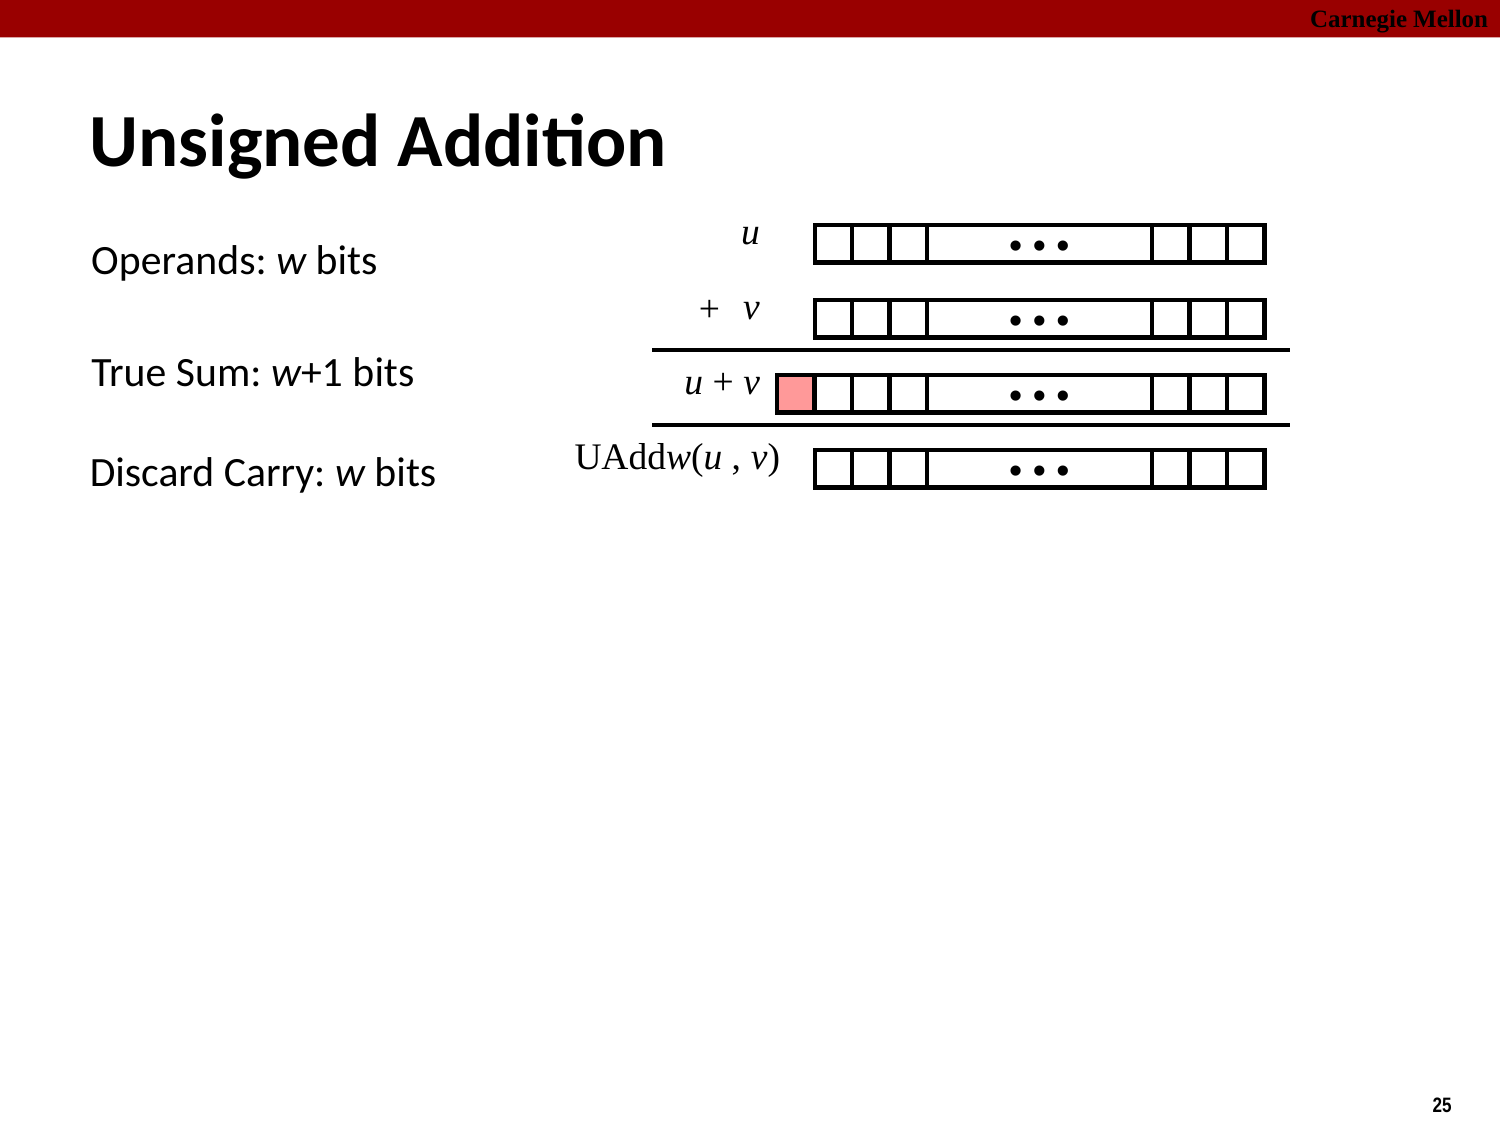

# Unsigned Addition
u
Operands: w bits
• • •
v
+
• • •
True Sum: w+1 bits
u + v
• • •
UAddw(u , v)
Discard Carry: w bits
• • •